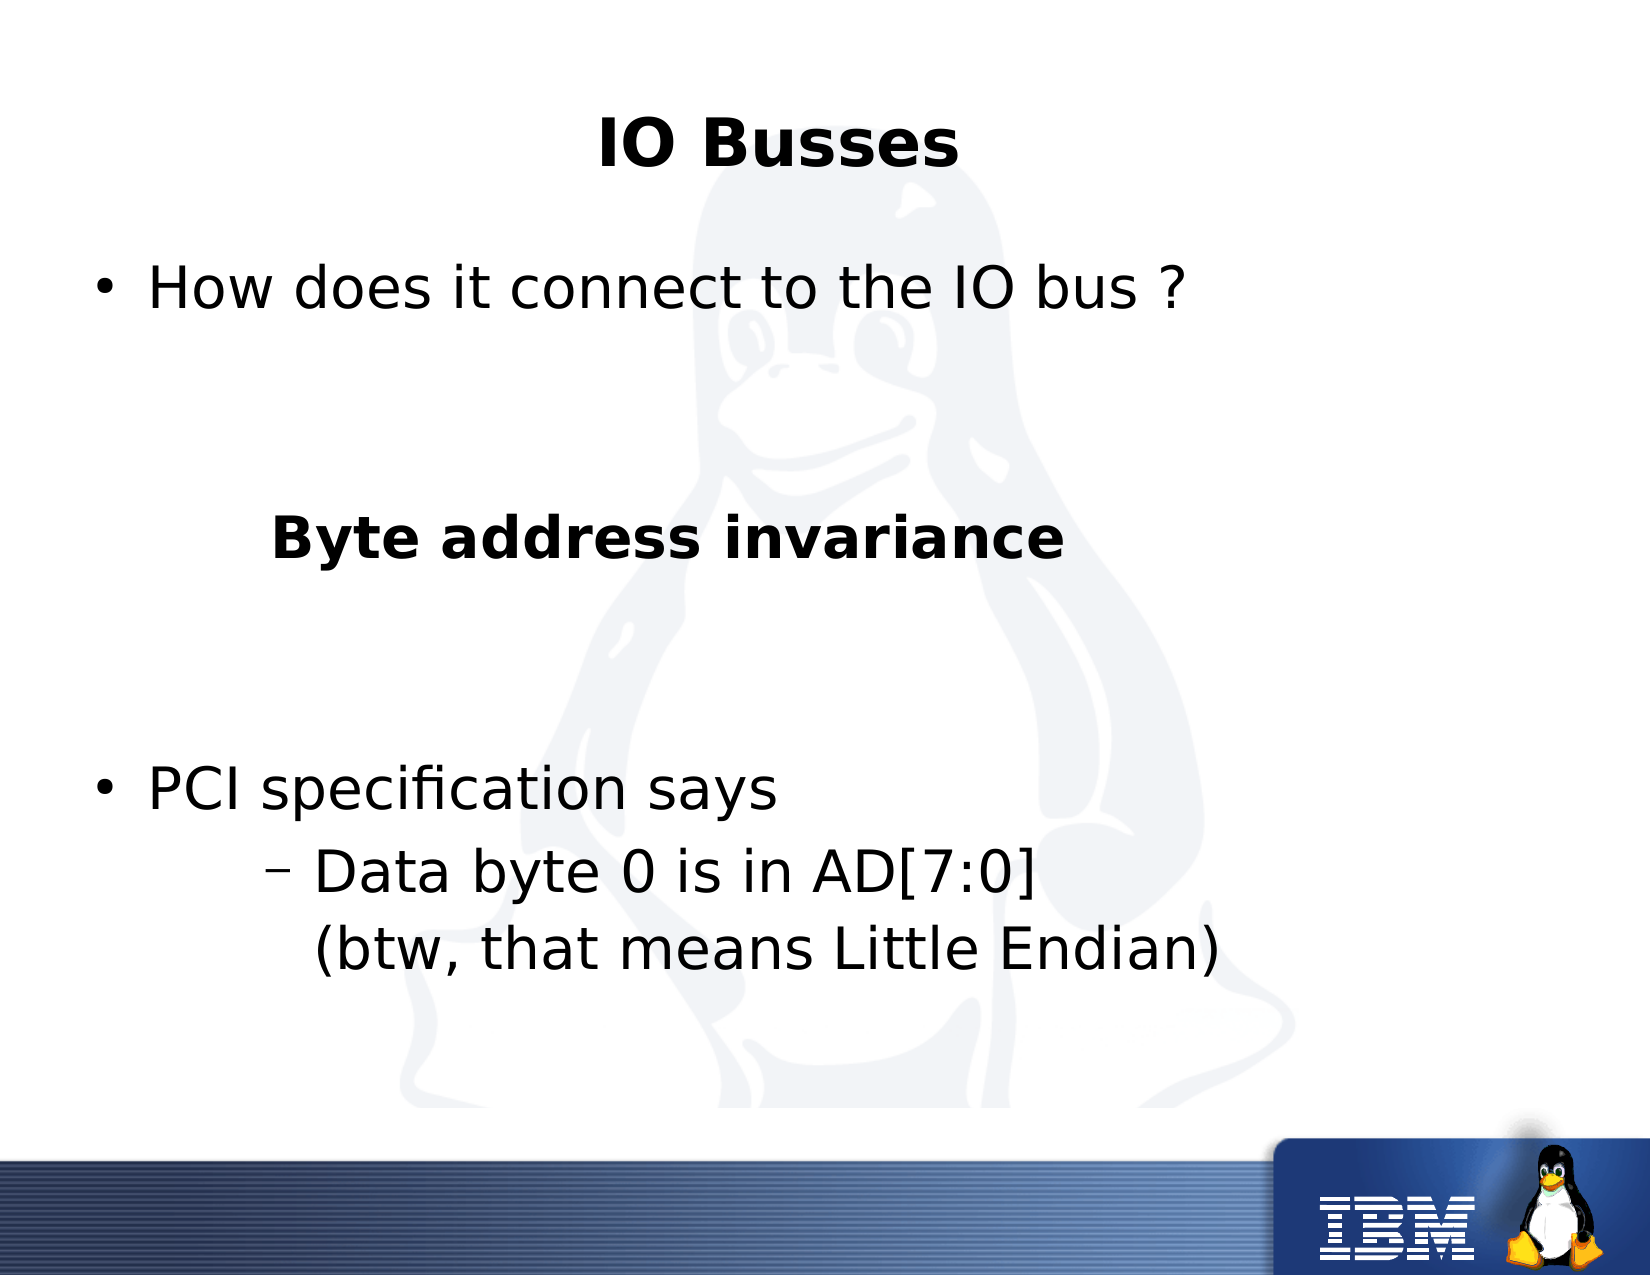

# IO Busses
How does it connect to the IO bus ?
 Byte address invariance
PCI specification says
Data byte 0 is in AD[7:0]
(btw, that means Little Endian)